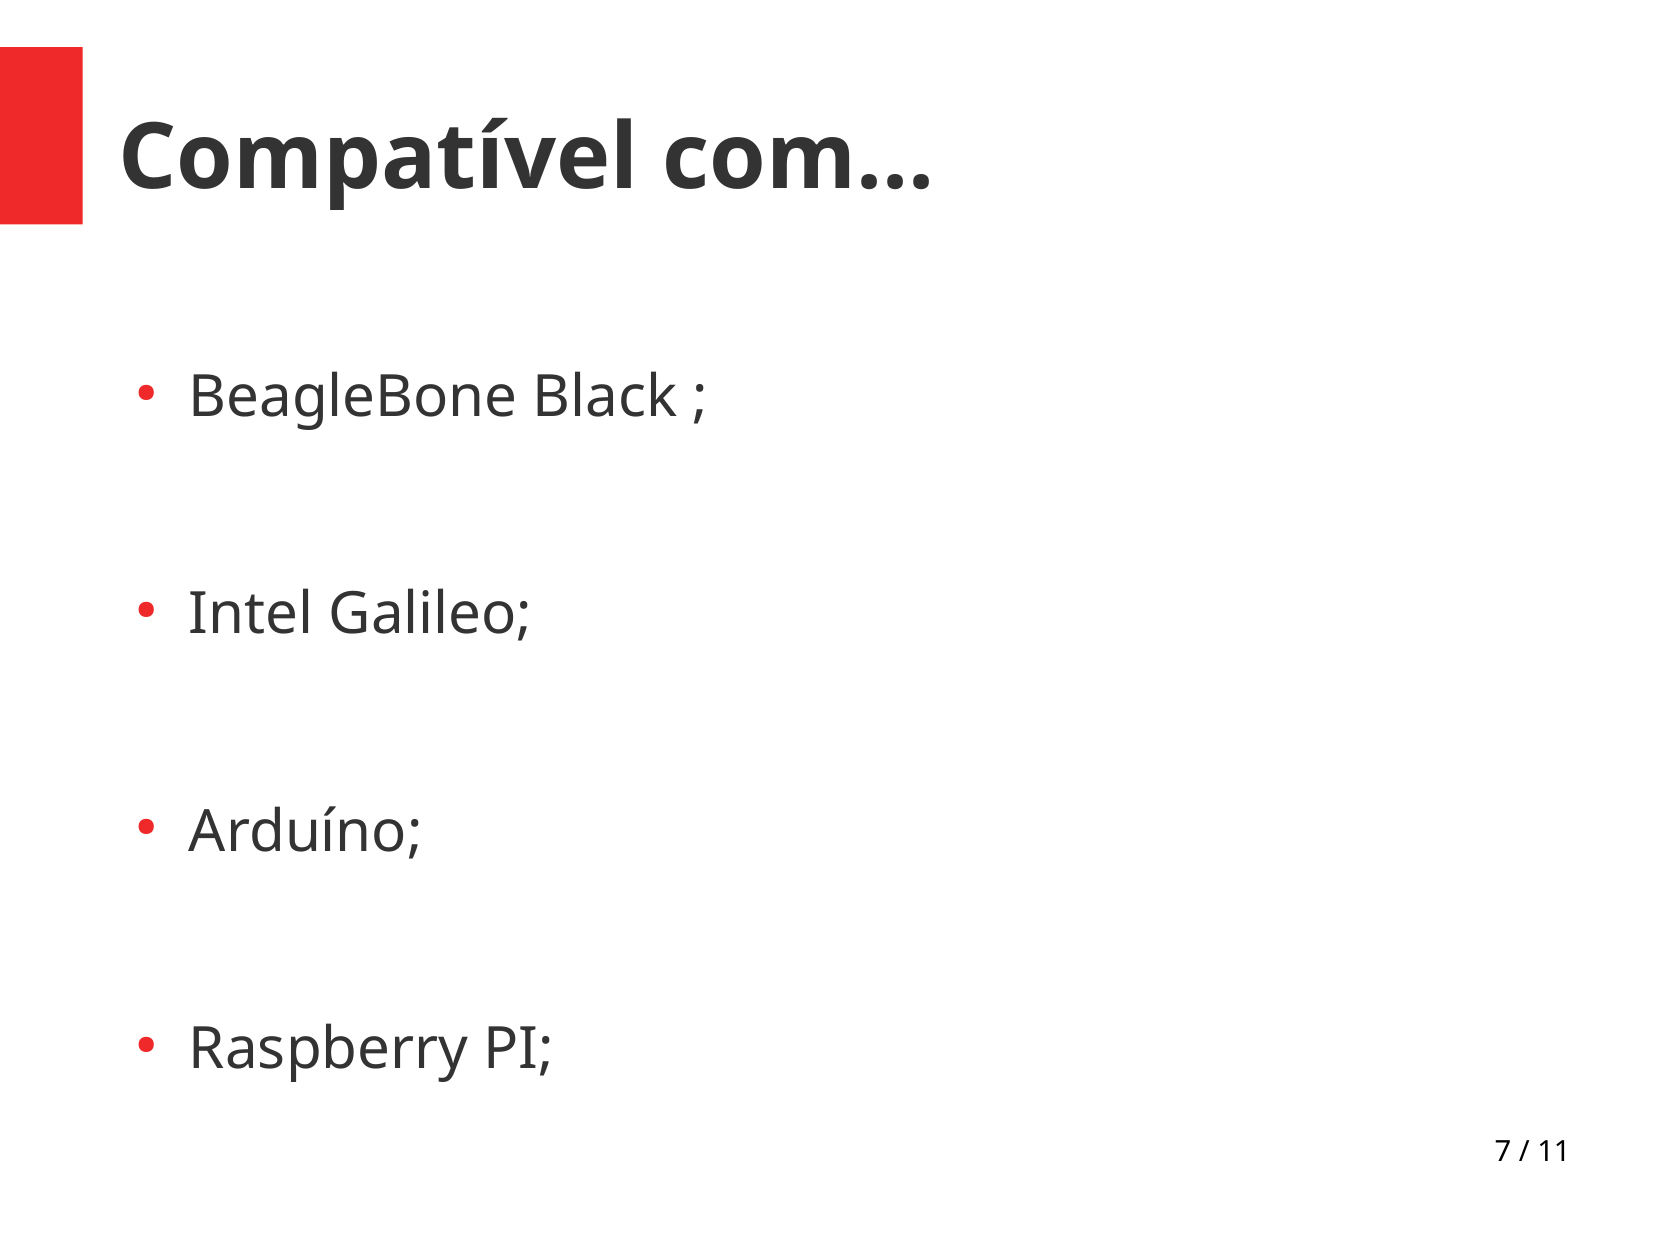

# Compatível com...
BeagleBone Black ;
Intel Galileo;
Arduíno;
Raspberry PI;
7